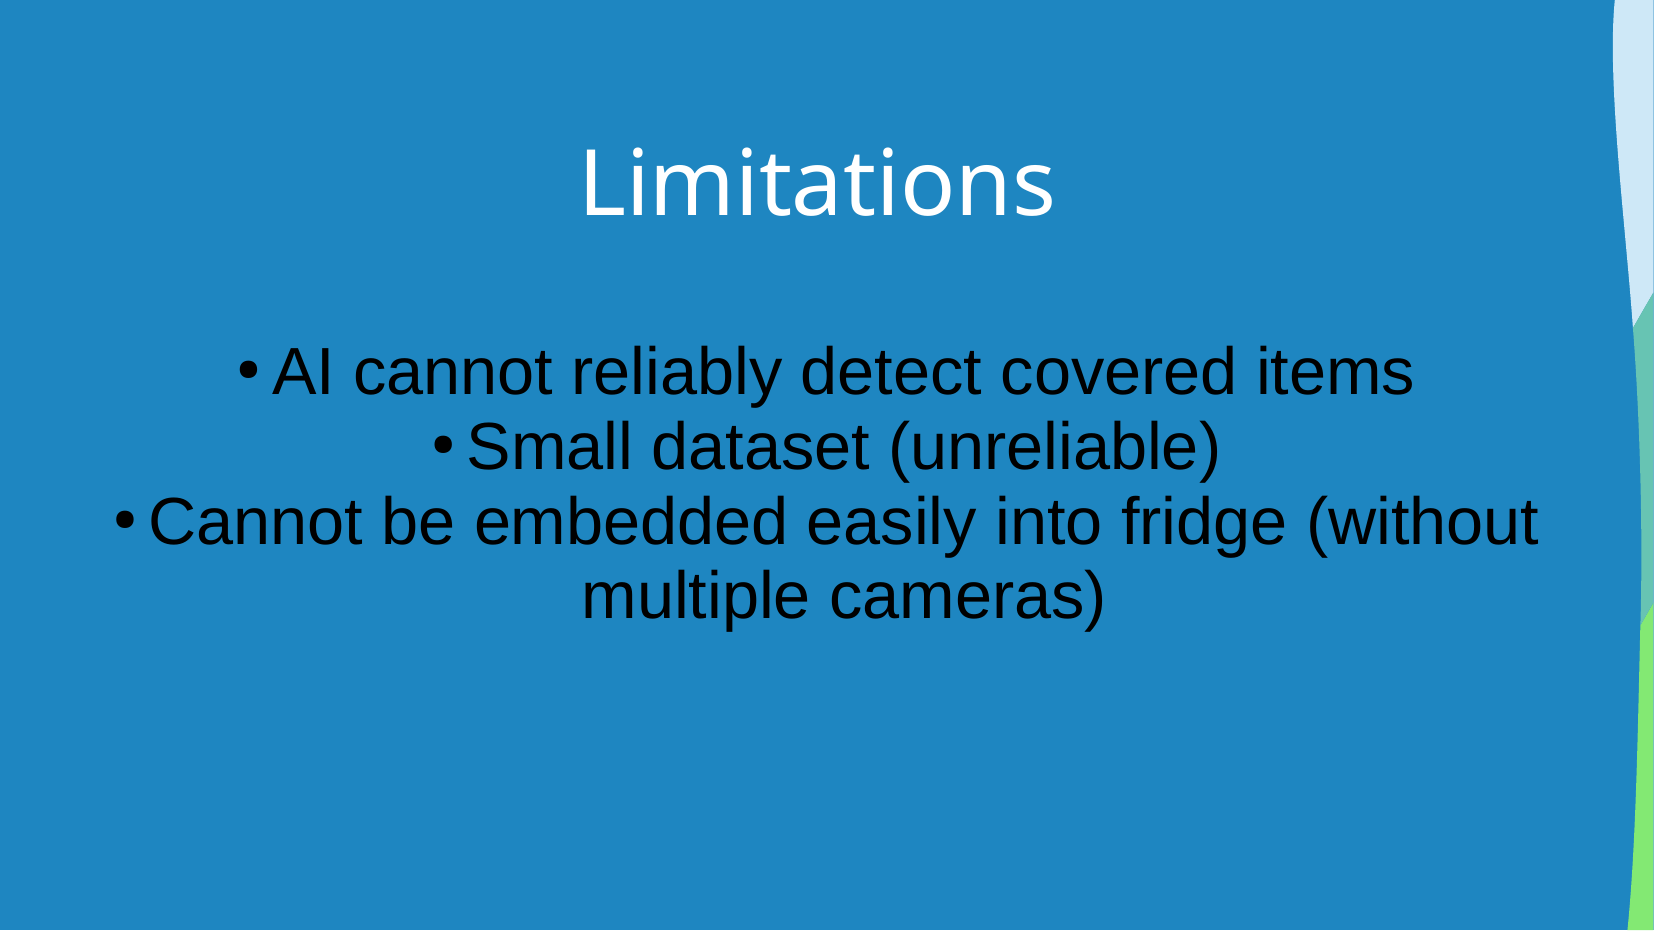

# Limitations
AI cannot reliably detect covered items
Small dataset (unreliable)
Cannot be embedded easily into fridge (without multiple cameras)